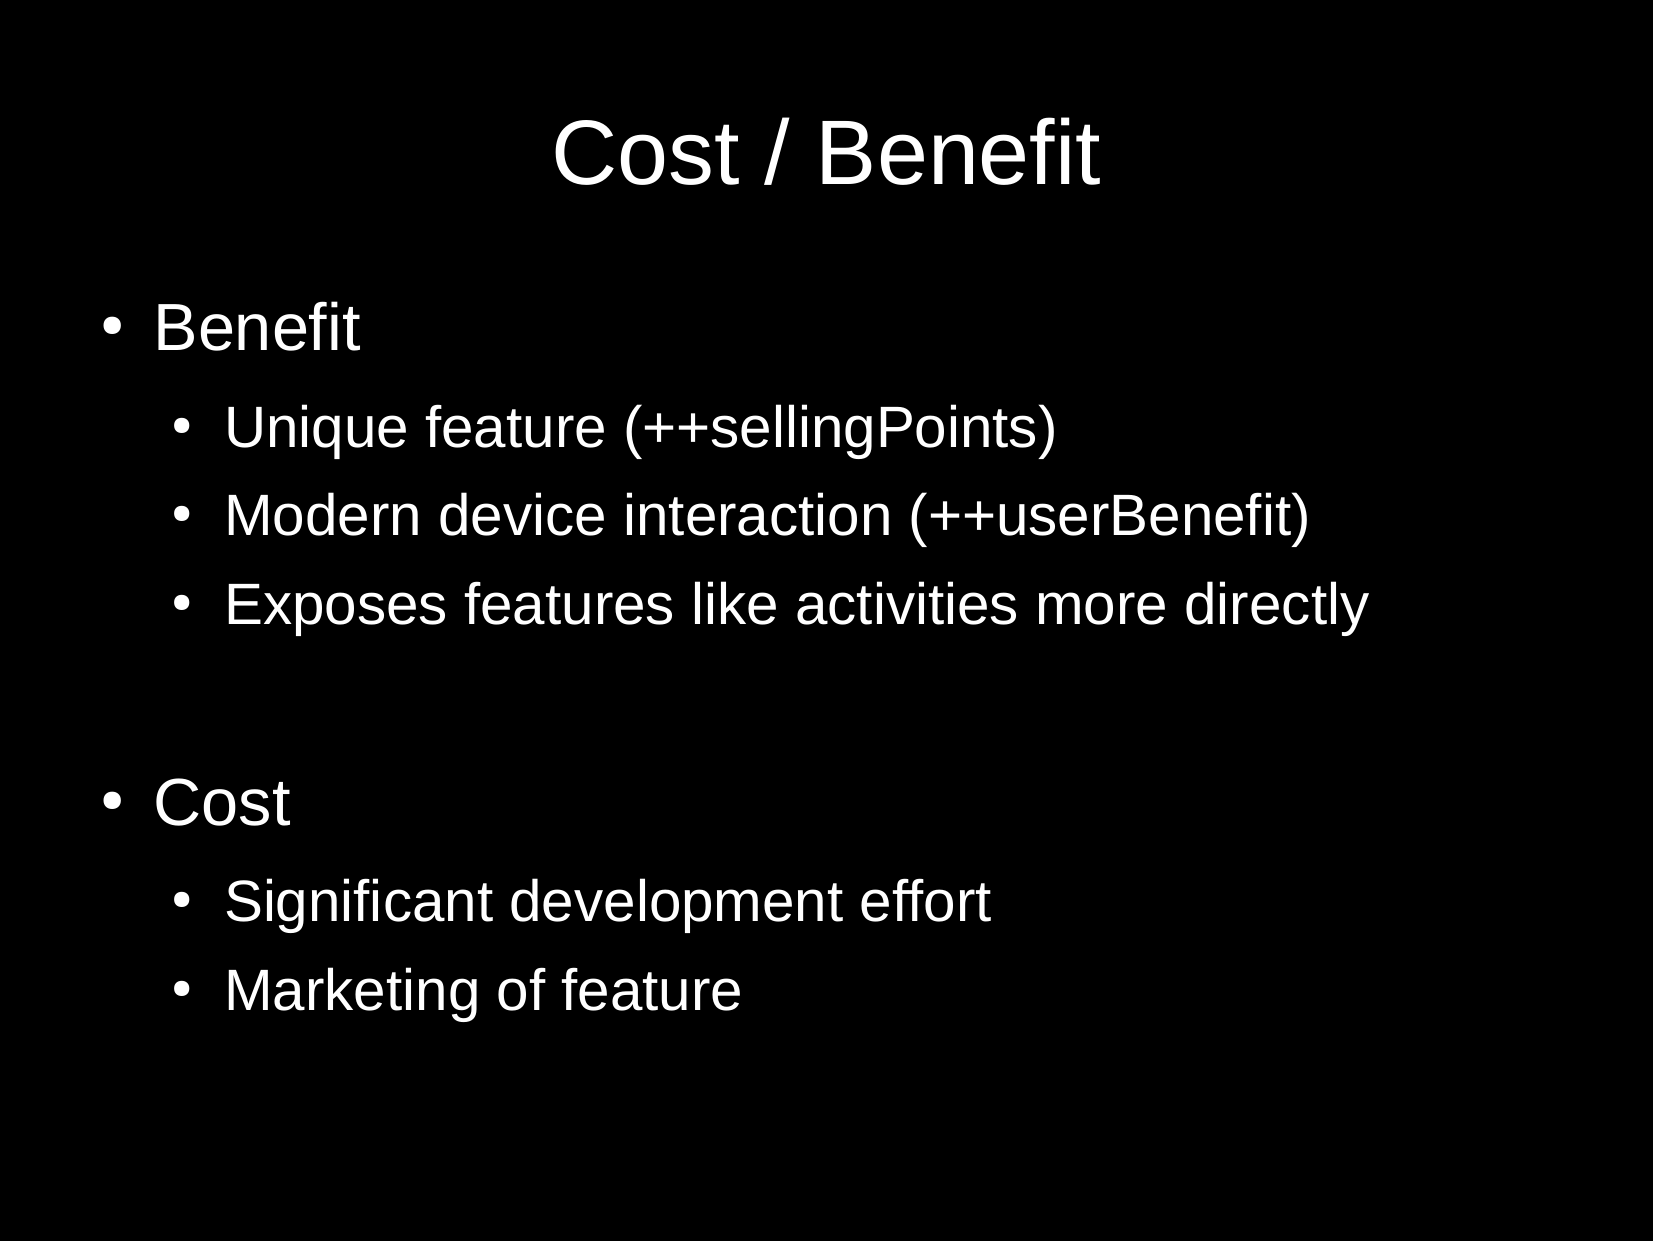

# Cost / Benefit
Benefit
Unique feature (++sellingPoints)
Modern device interaction (++userBenefit)
Exposes features like activities more directly
Cost
Significant development effort
Marketing of feature